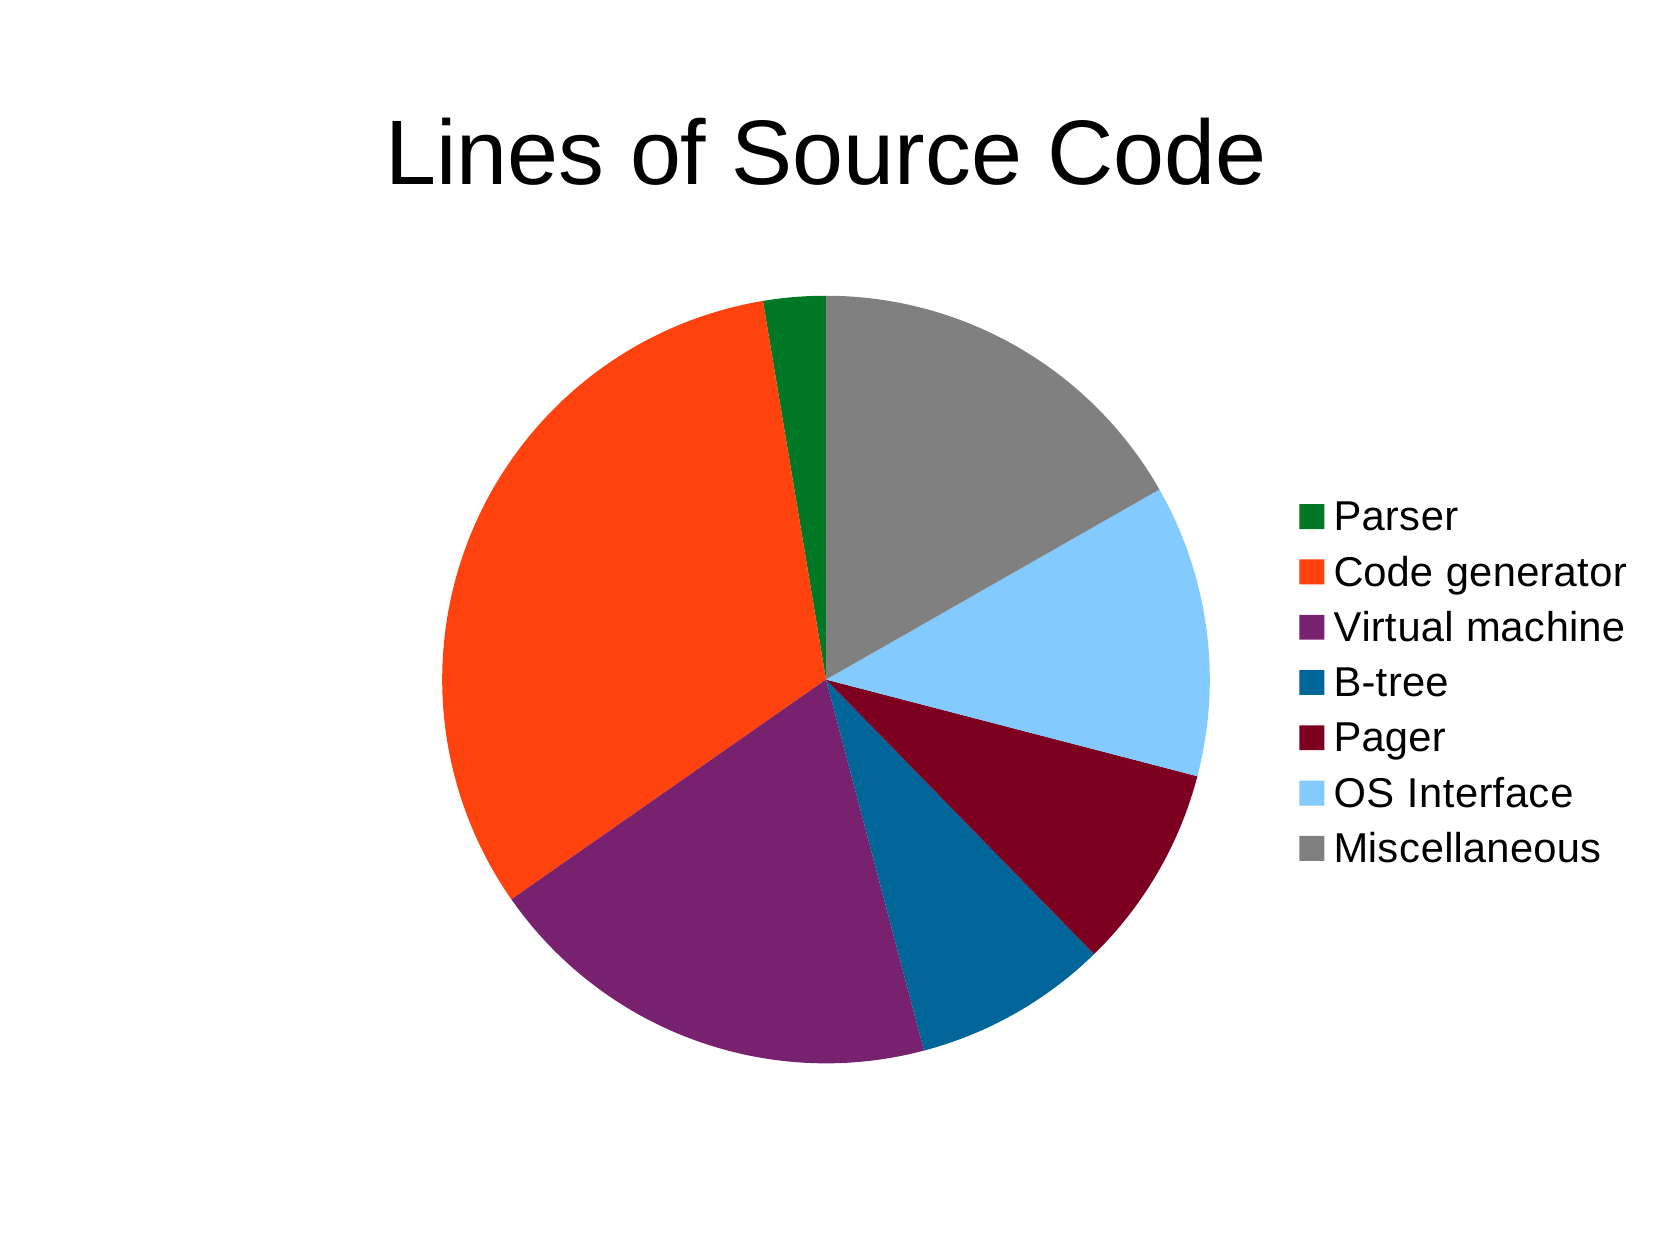

# Lines of Source Code
### Chart
| Category | Column B |
|---|---|
| Parser | 2048.0 |
| Code generator | 25006.0 |
| Virtual machine | 15125.0 |
| B-tree | 6394.0 |
| Pager | 6730.0 |
| OS Interface | 9590.0 |
| Miscellaneous | 13059.0 |